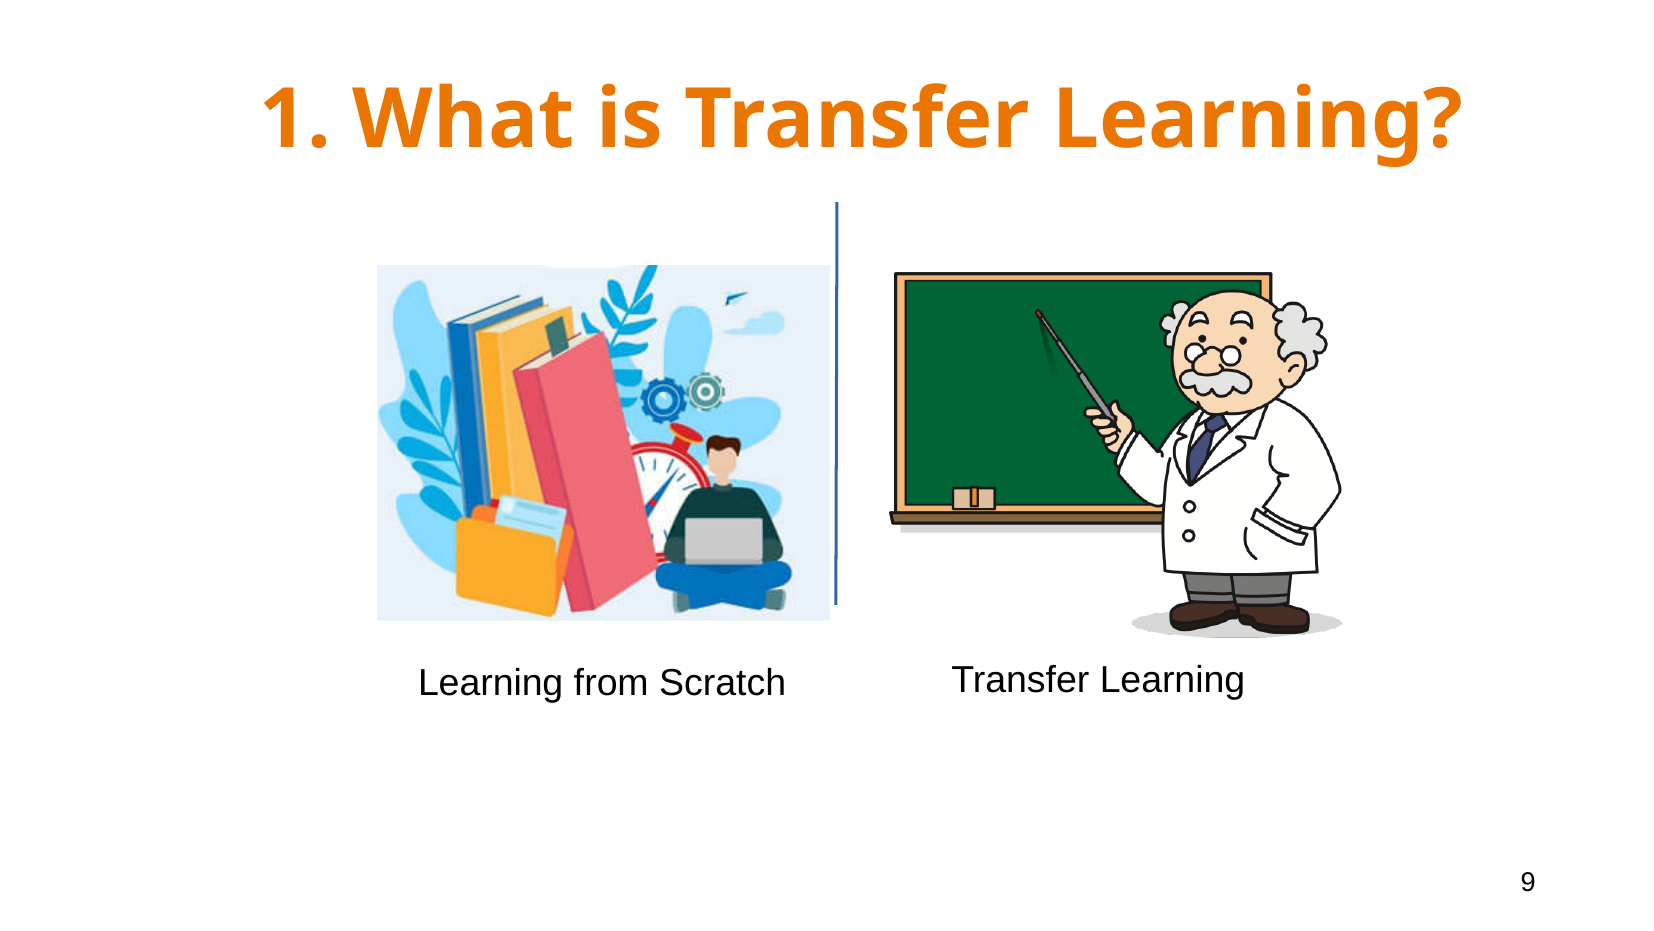

# 1. What is Transfer Learning?
Transfer Learning
Learning from Scratch